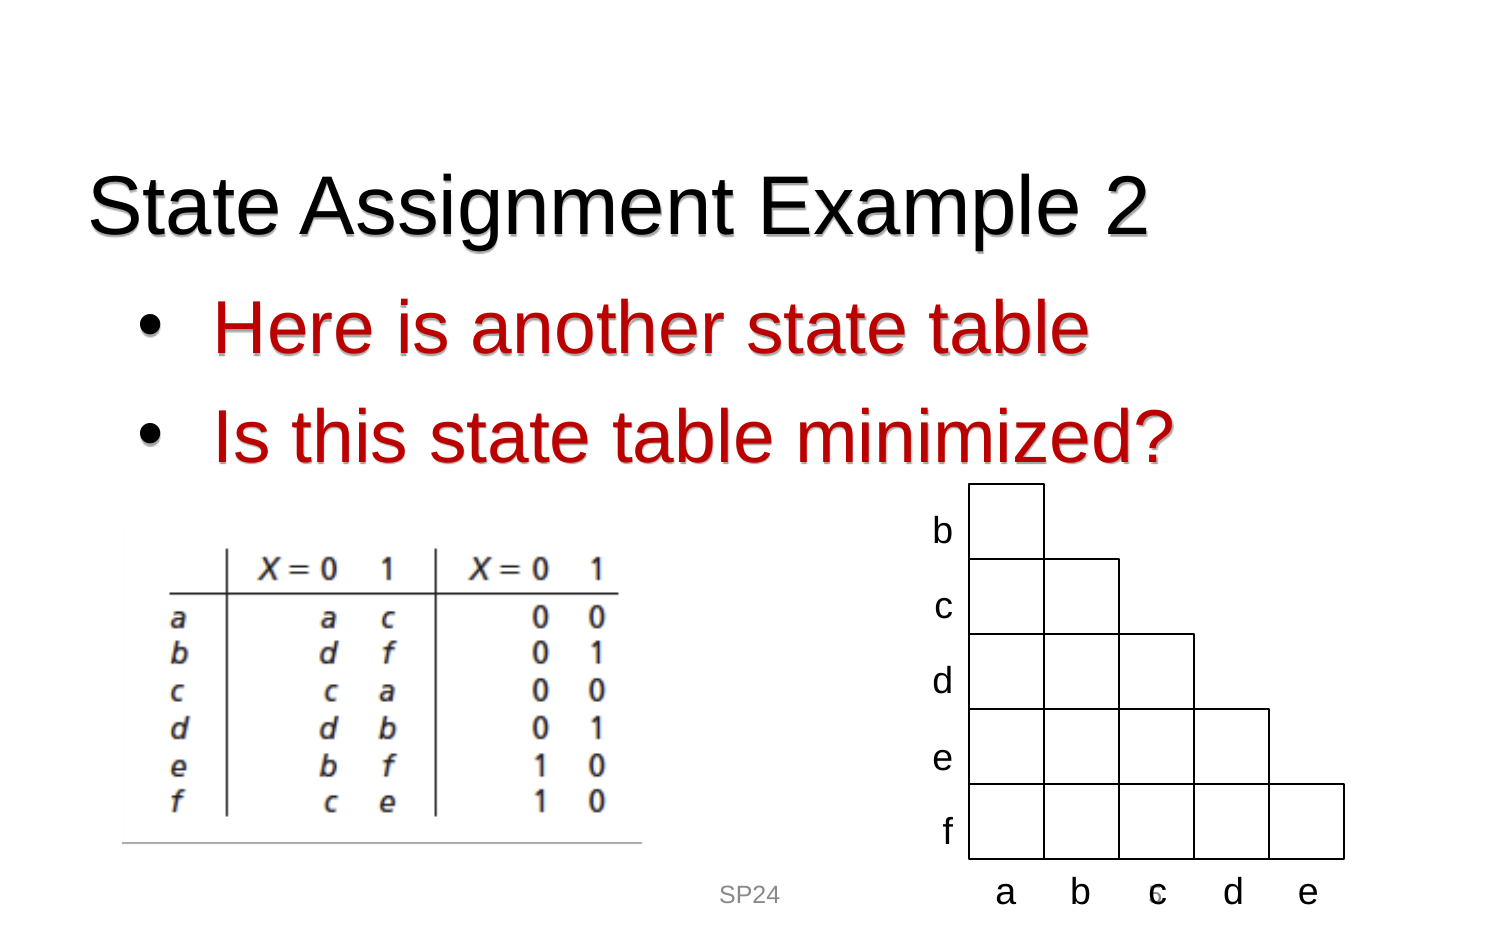

# State Assignment Example 2
Here is another state table
Is this state table minimized?
b
c
d
e
f
a
d
e
b
c
SP24